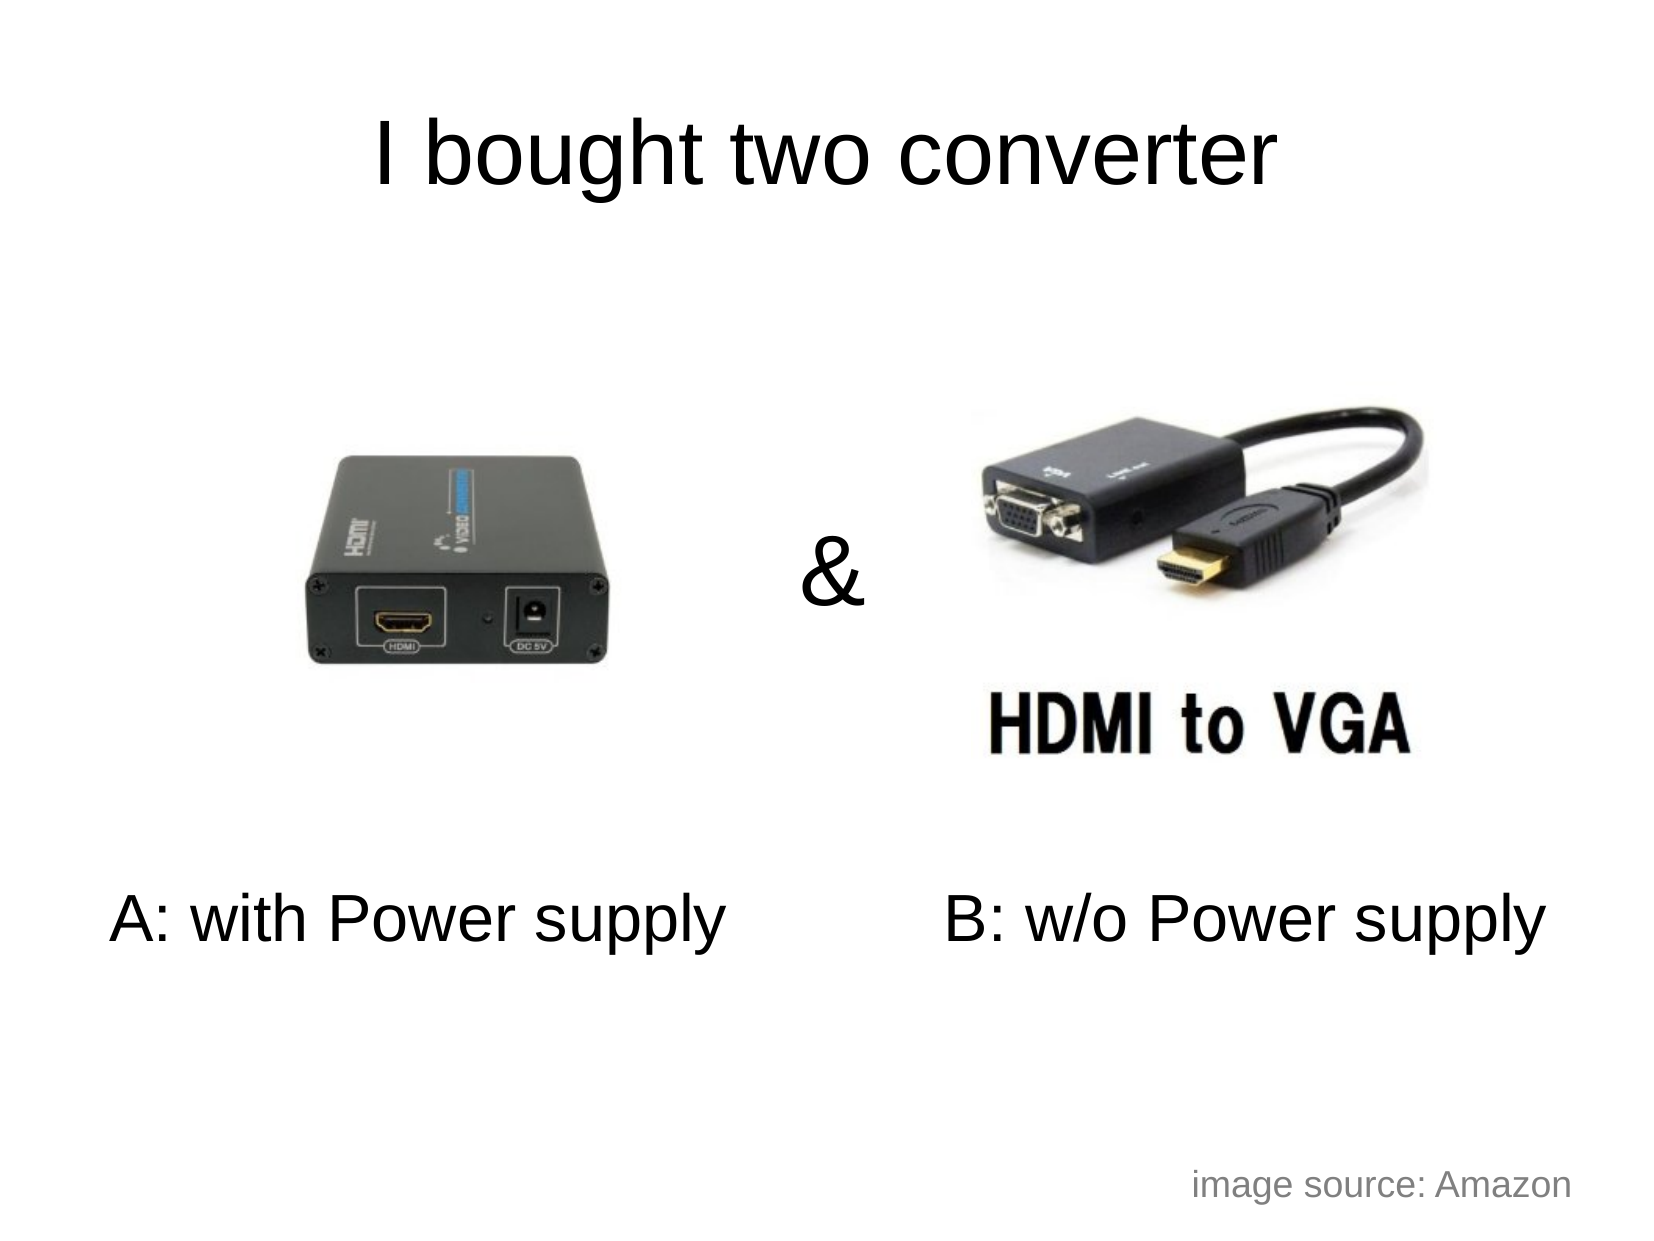

# I bought two converter
&
A: with Power supply
B: w/o Power supply
image source: Amazon